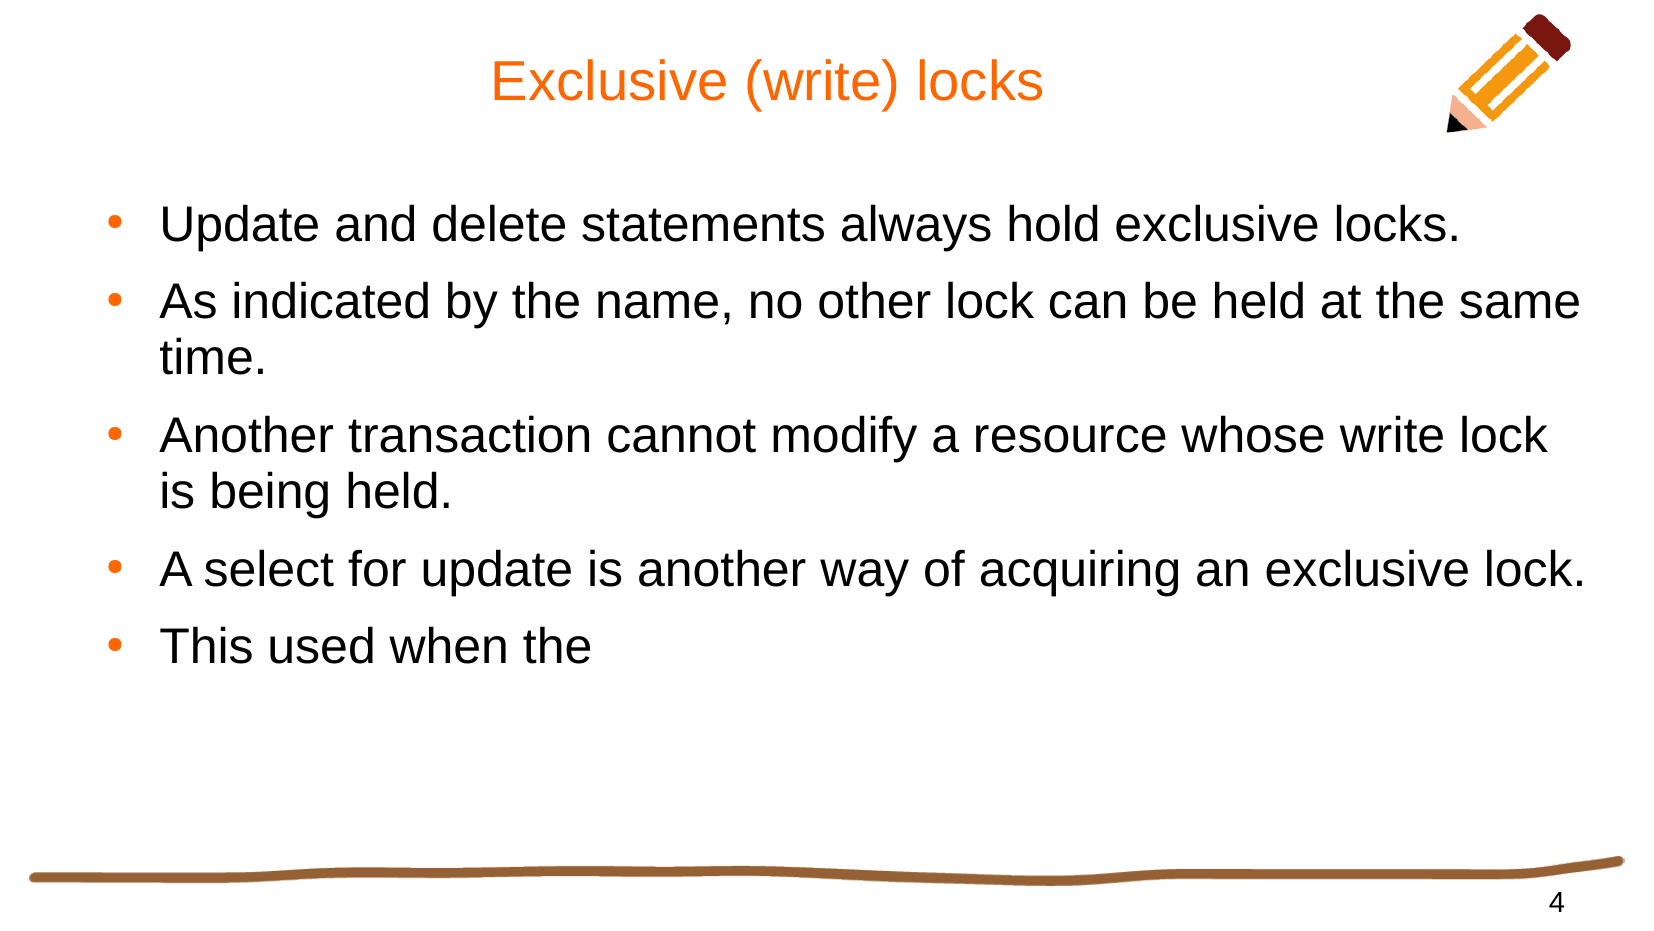

# Exclusive (write) locks
Update and delete statements always hold exclusive locks.
As indicated by the name, no other lock can be held at the same time.
Another transaction cannot modify a resource whose write lock is being held.
A select for update is another way of acquiring an exclusive lock.
This used when the
4